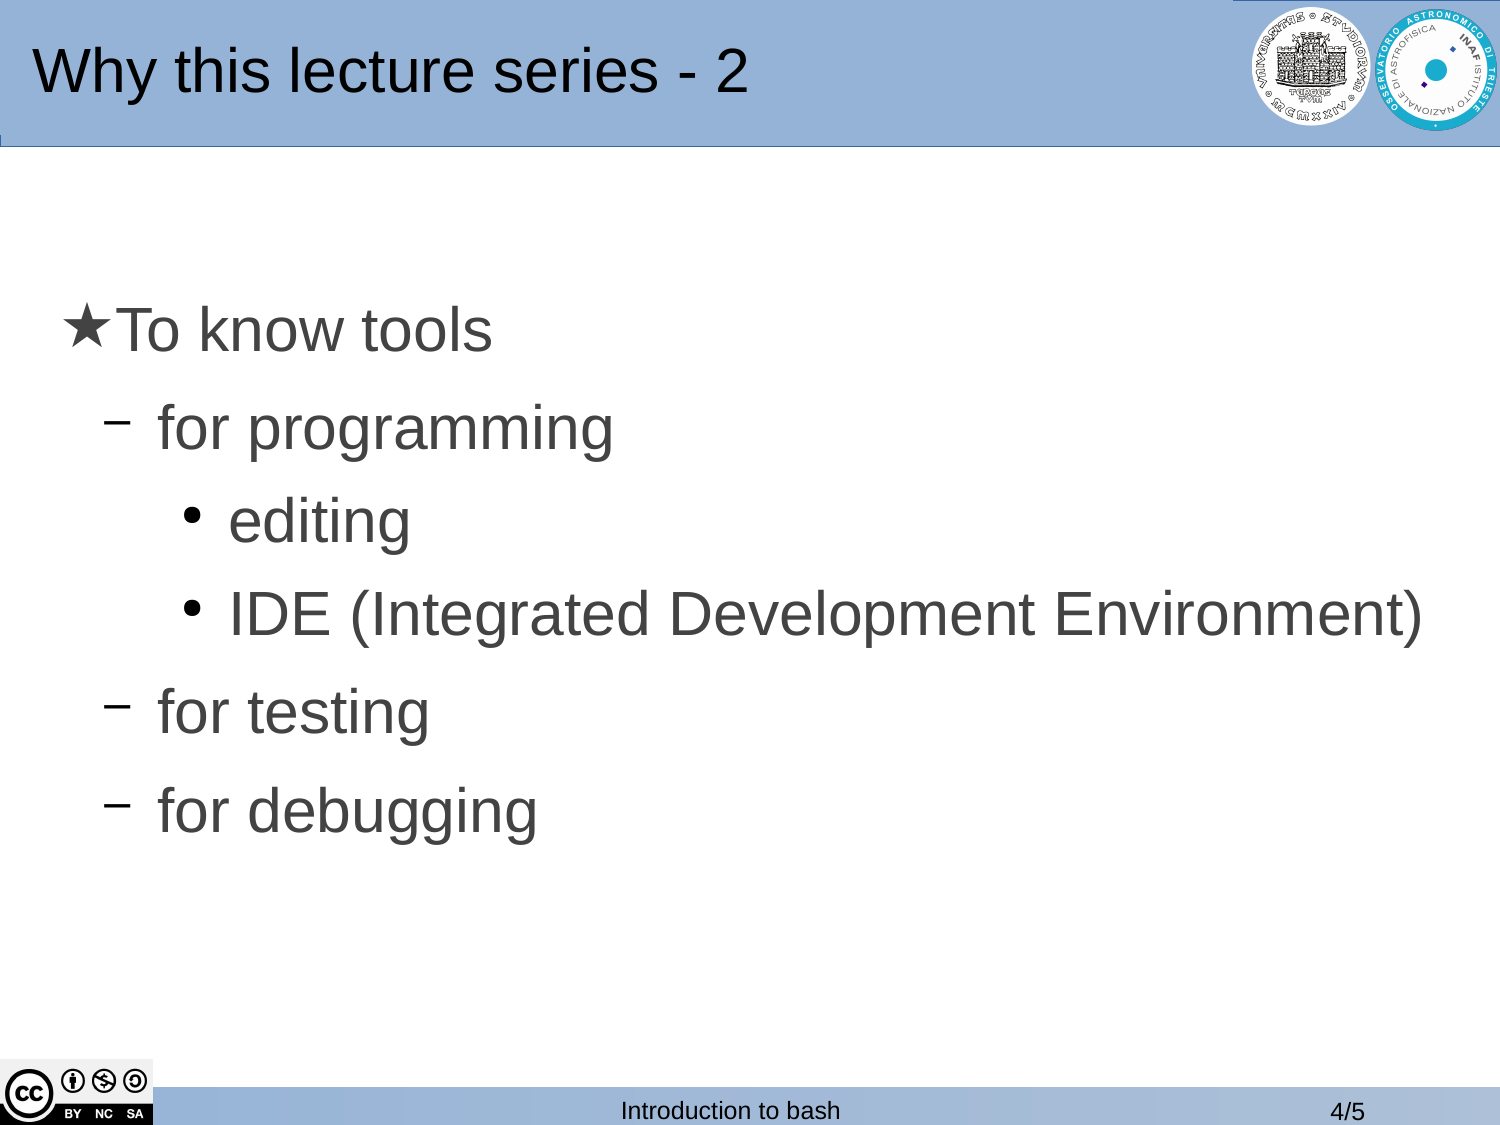

Traditional service delivery
Why this lecture series - 2
# To know tools
for programming
editing
IDE (Integrated Development Environment)
for testing
for debugging